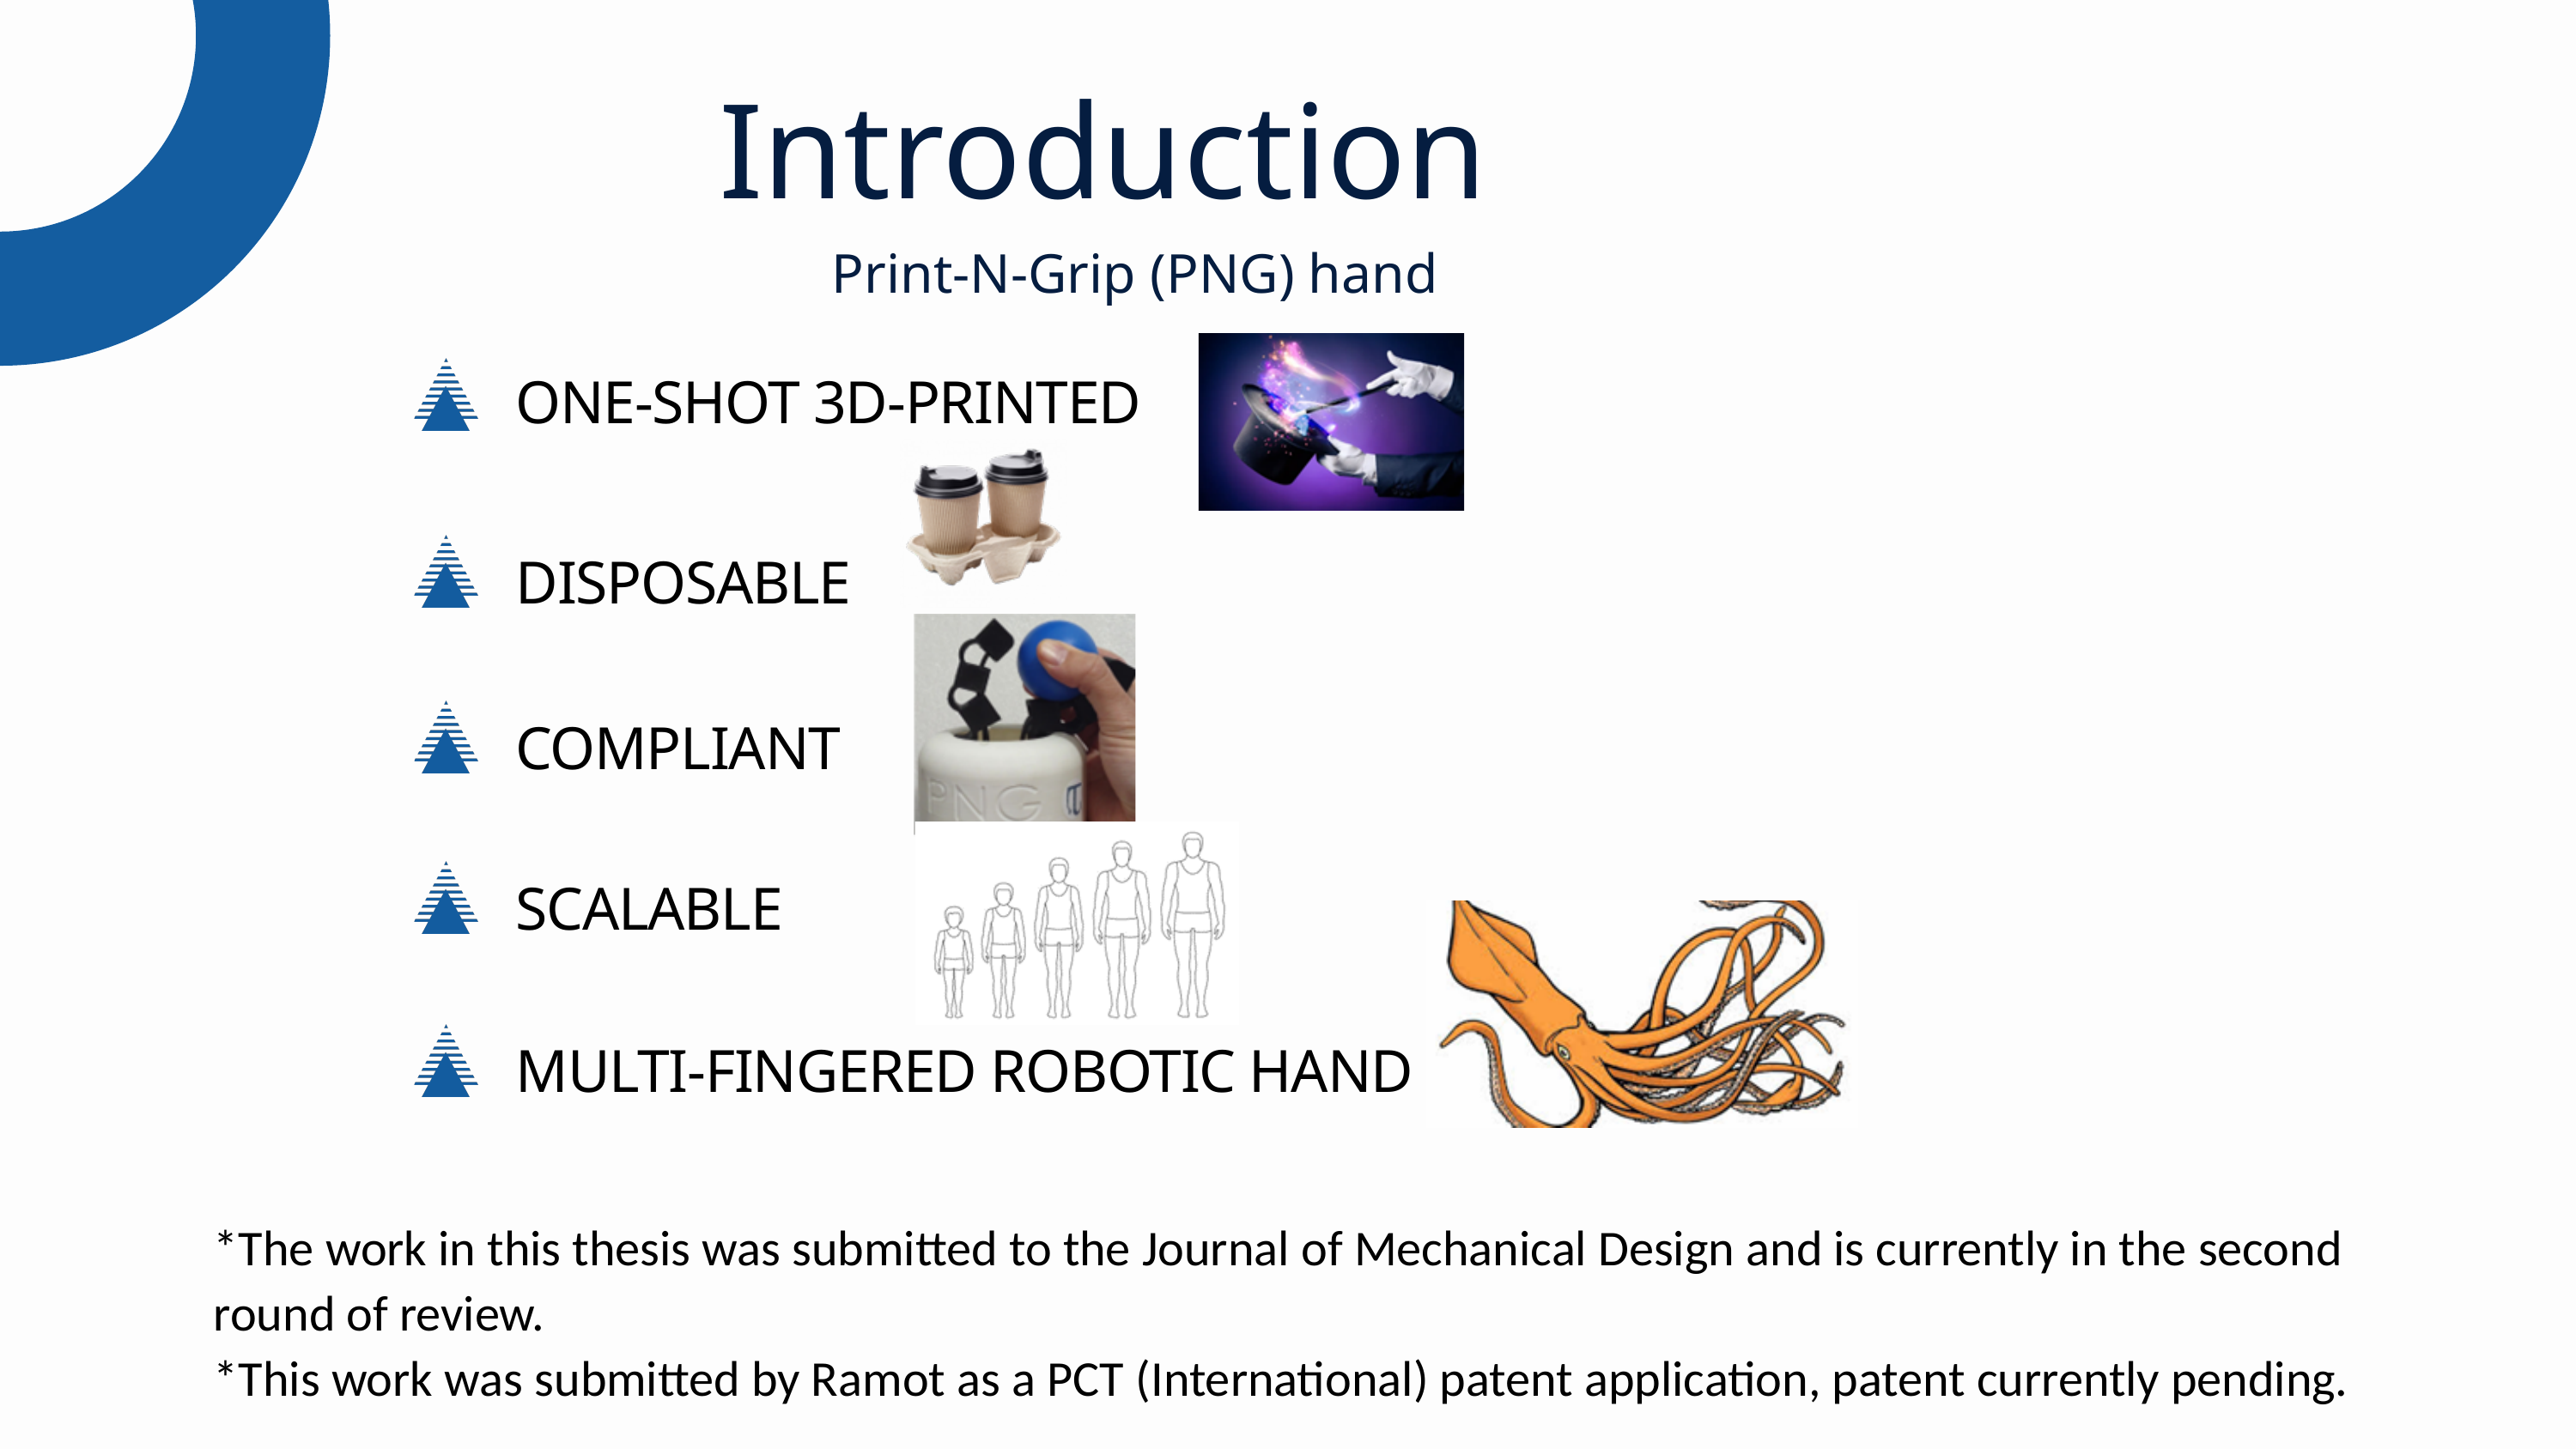

Introduction
Print-N-Grip (PNG) hand
ONE-SHOT 3D-PRINTED
DISPOSABLE
COMPLIANT
SCALABLE
MULTI-FINGERED ROBOTIC HAND
*The work in this thesis was submitted to the Journal of Mechanical Design and is currently in the second round of review.
*This work was submitted by Ramot as a PCT (International) patent application, patent currently pending.